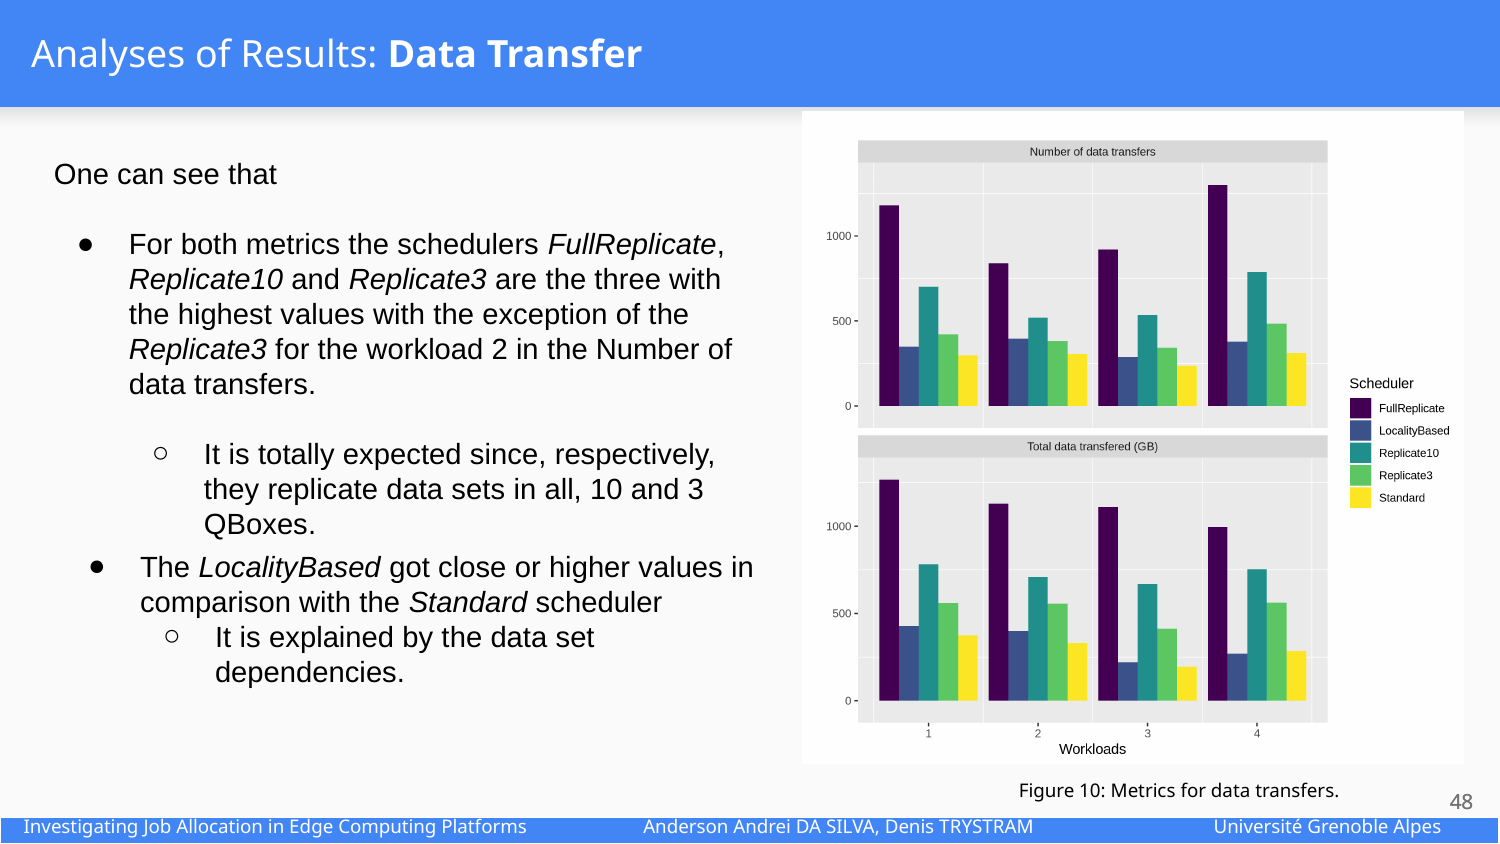

# Analyses of Results: Data Transfer
One can see that
For both metrics the schedulers FullReplicate, Replicate10 and Replicate3 are the three with the highest values with the exception of the Replicate3 for the workload 2 in the Number of data transfers.
It is totally expected since, respectively, they replicate data sets in all, 10 and 3 QBoxes.
The LocalityBased got close or higher values in comparison with the Standard scheduler
It is explained by the data set dependencies.
Figure 10: Metrics for data transfers.
Investigating Job Allocation in Edge Computing Platforms
Anderson Andrei DA SILVA, Denis TRYSTRAM
Université Grenoble Alpes